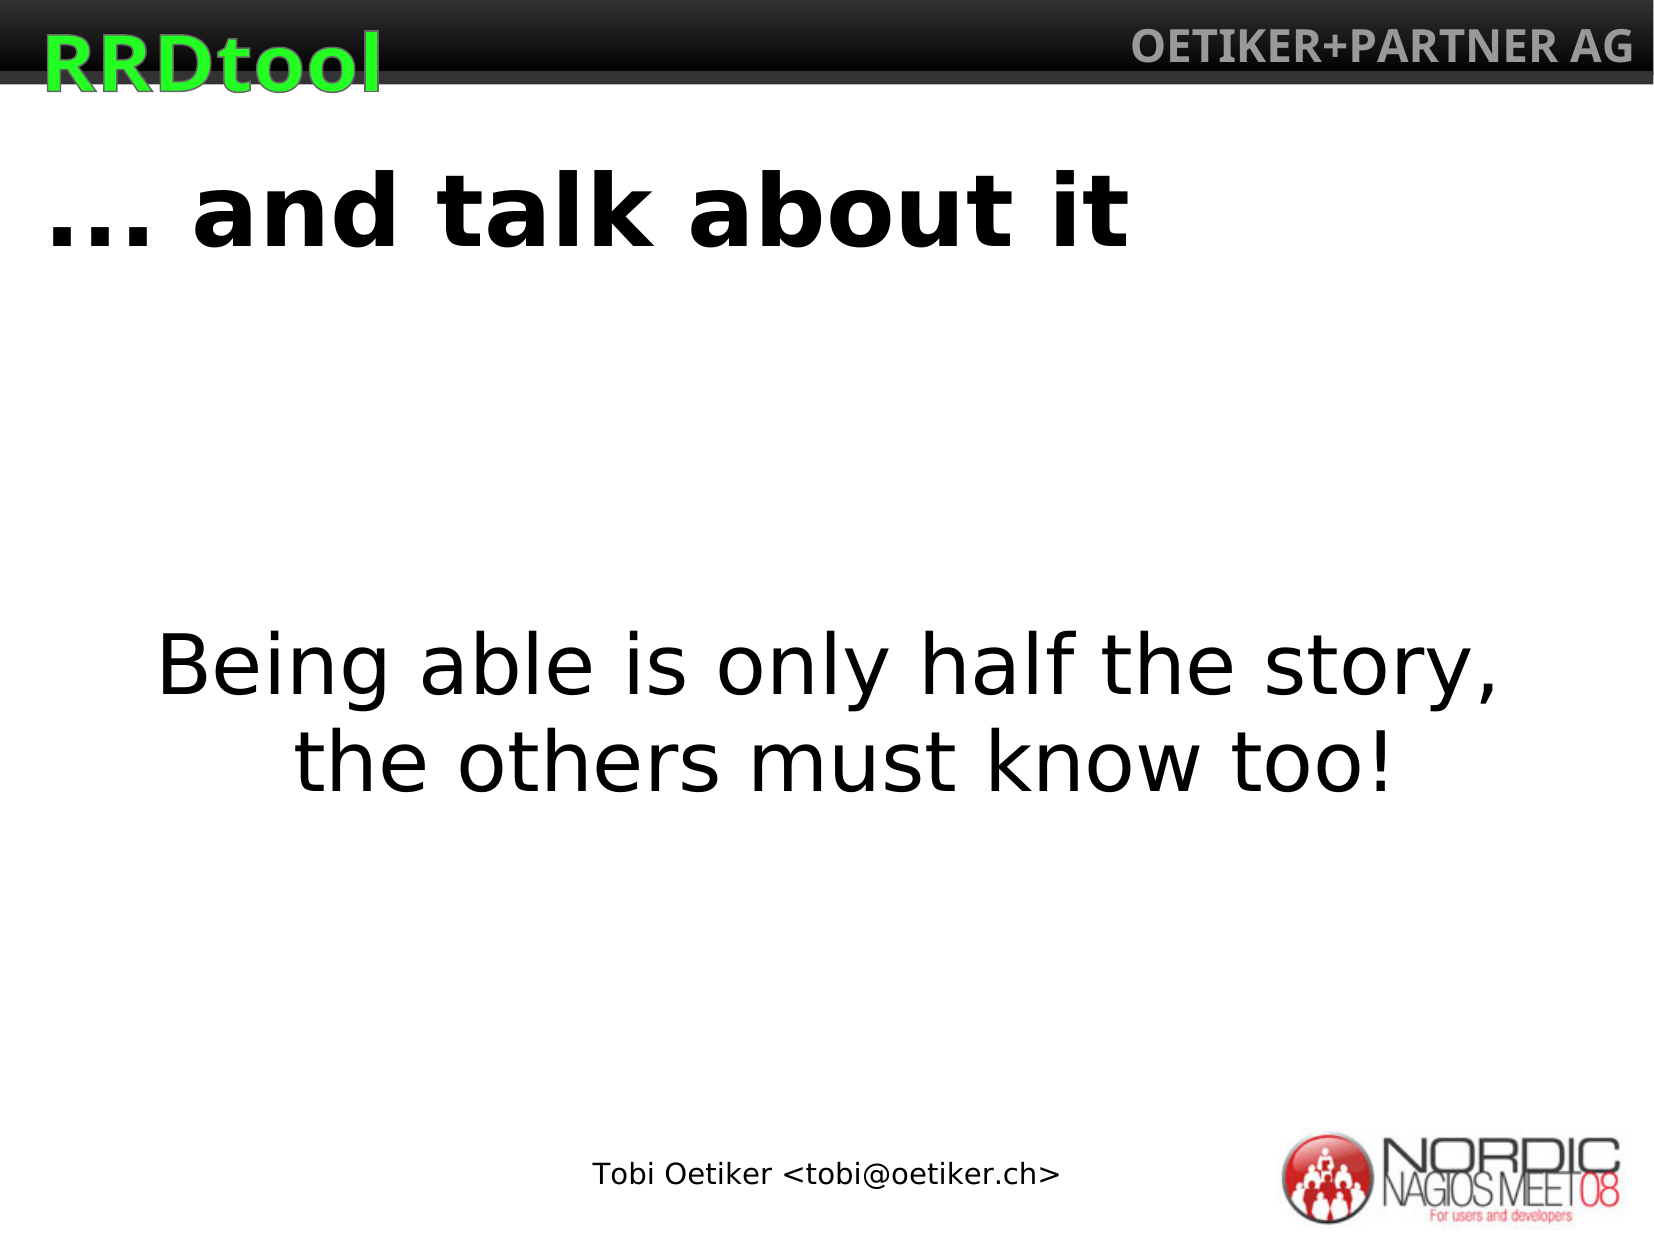

# ... and talk about it
Being able is only half the story,
the others must know too!